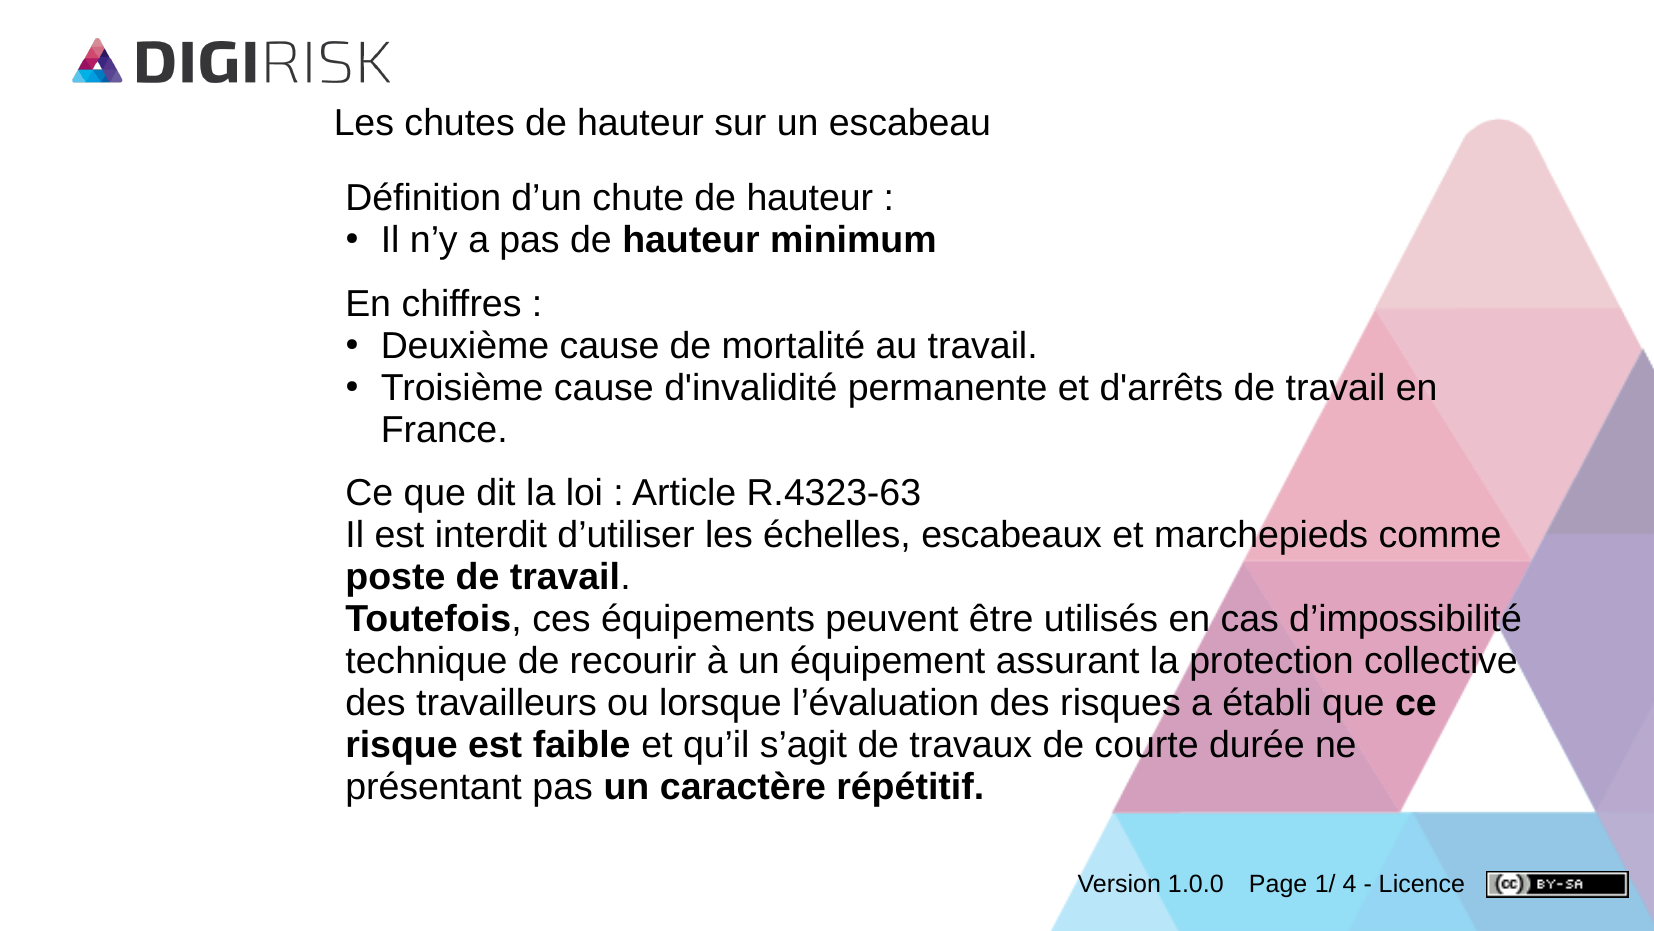

Les chutes de hauteur sur un escabeau
Définition d’un chute de hauteur :
Il n’y a pas de hauteur minimum
En chiffres :
Deuxième cause de mortalité au travail.
Troisième cause d'invalidité permanente et d'arrêts de travail en France.
Ce que dit la loi : Article R.4323-63
Il est interdit d’utiliser les échelles, escabeaux et marchepieds comme poste de travail.
Toutefois, ces équipements peuvent être utilisés en cas d’impossibilité technique de recourir à un équipement assurant la protection collective des travailleurs ou lorsque l’évaluation des risques a établi que ce risque est faible et qu’il s’agit de travaux de courte durée ne présentant pas un caractère répétitif.
Version 1.0.0